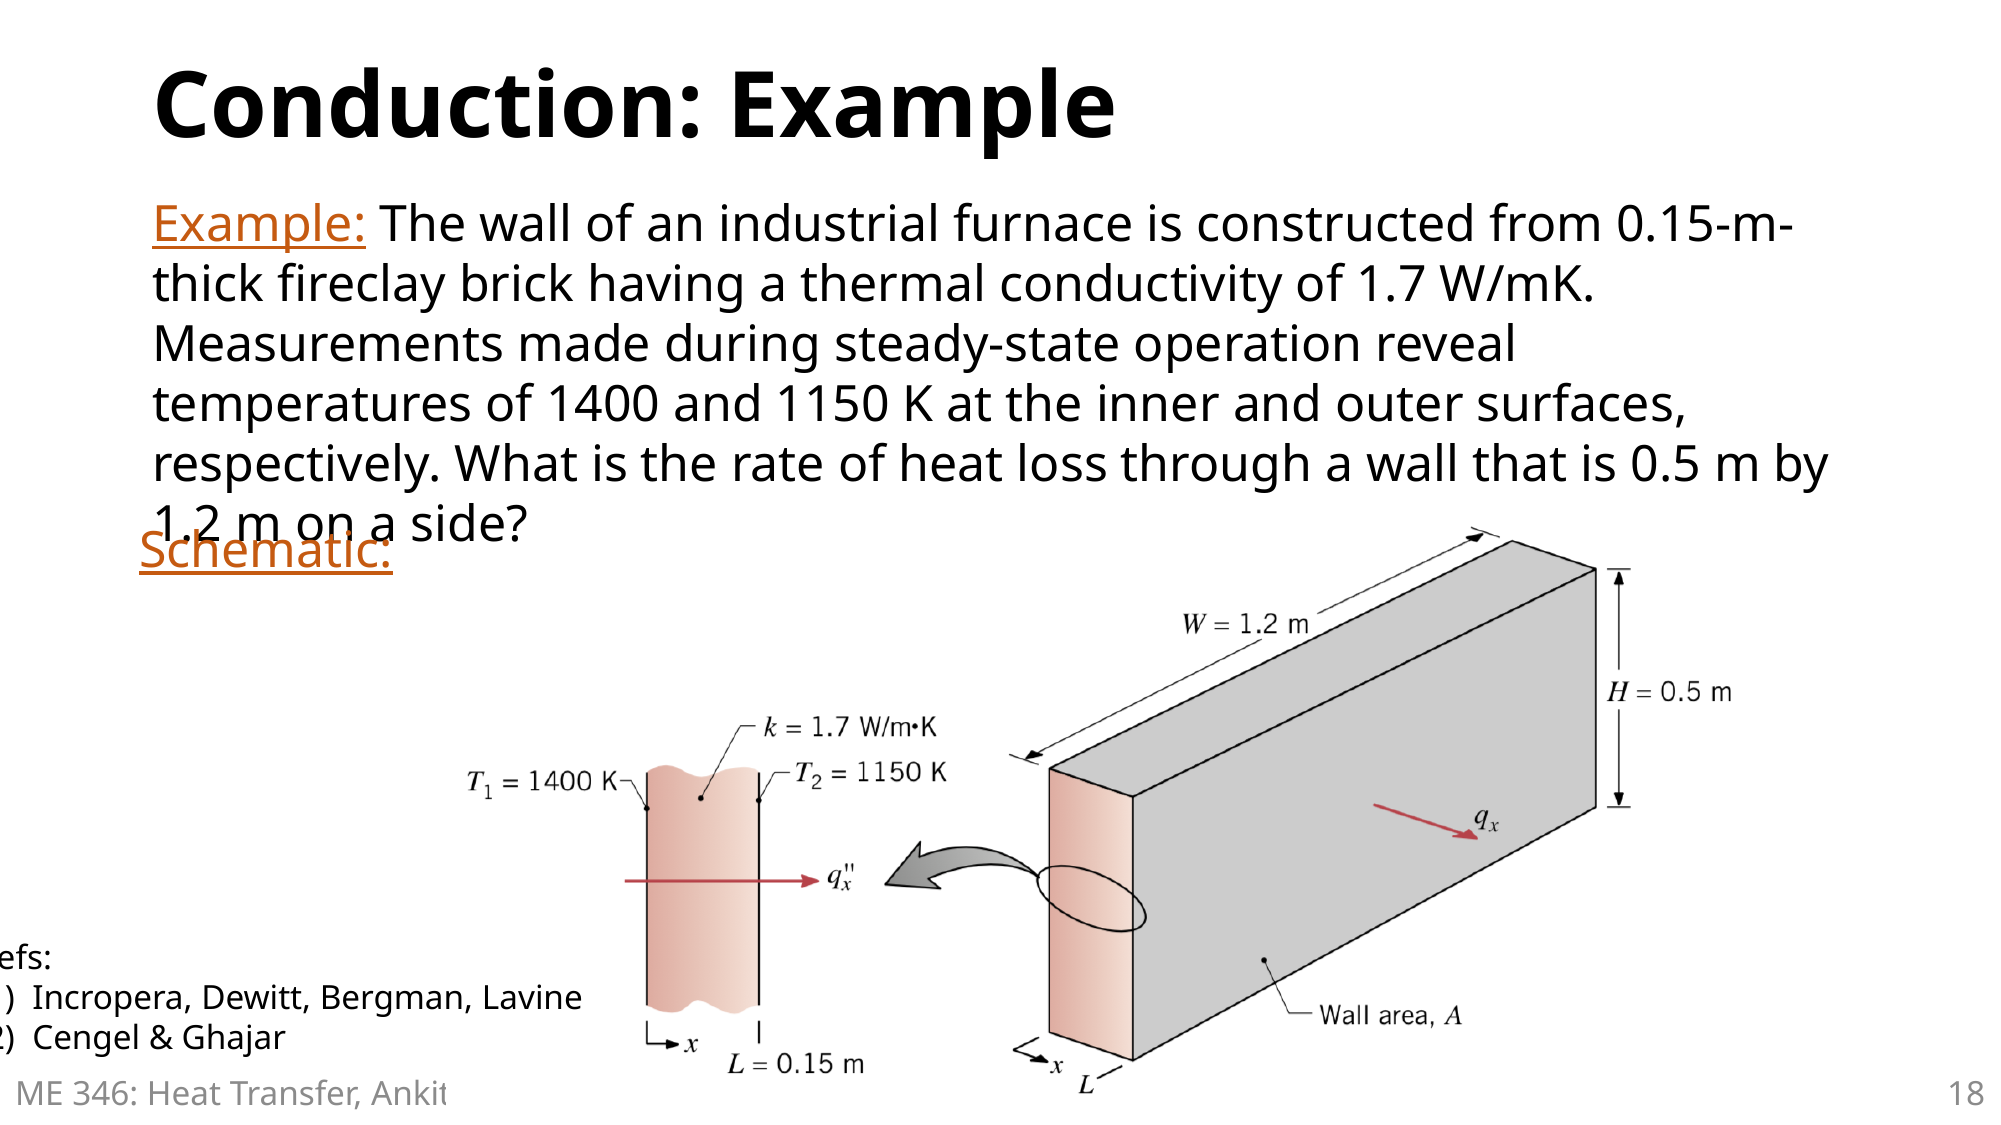

Conduction: Example
Example: The wall of an industrial furnace is constructed from 0.15-m-thick fireclay brick having a thermal conductivity of 1.7 W/mK. Measurements made during steady-state operation reveal temperatures of 1400 and 1150 K at the inner and outer surfaces, respectively. What is the rate of heat loss through a wall that is 0.5 m by 1.2 m on a side?
Schematic:
Refs:
Incropera, Dewitt, Bergman, Lavine
Cengel & Ghajar
ME 346: Heat Transfer, Ankit Jain
18